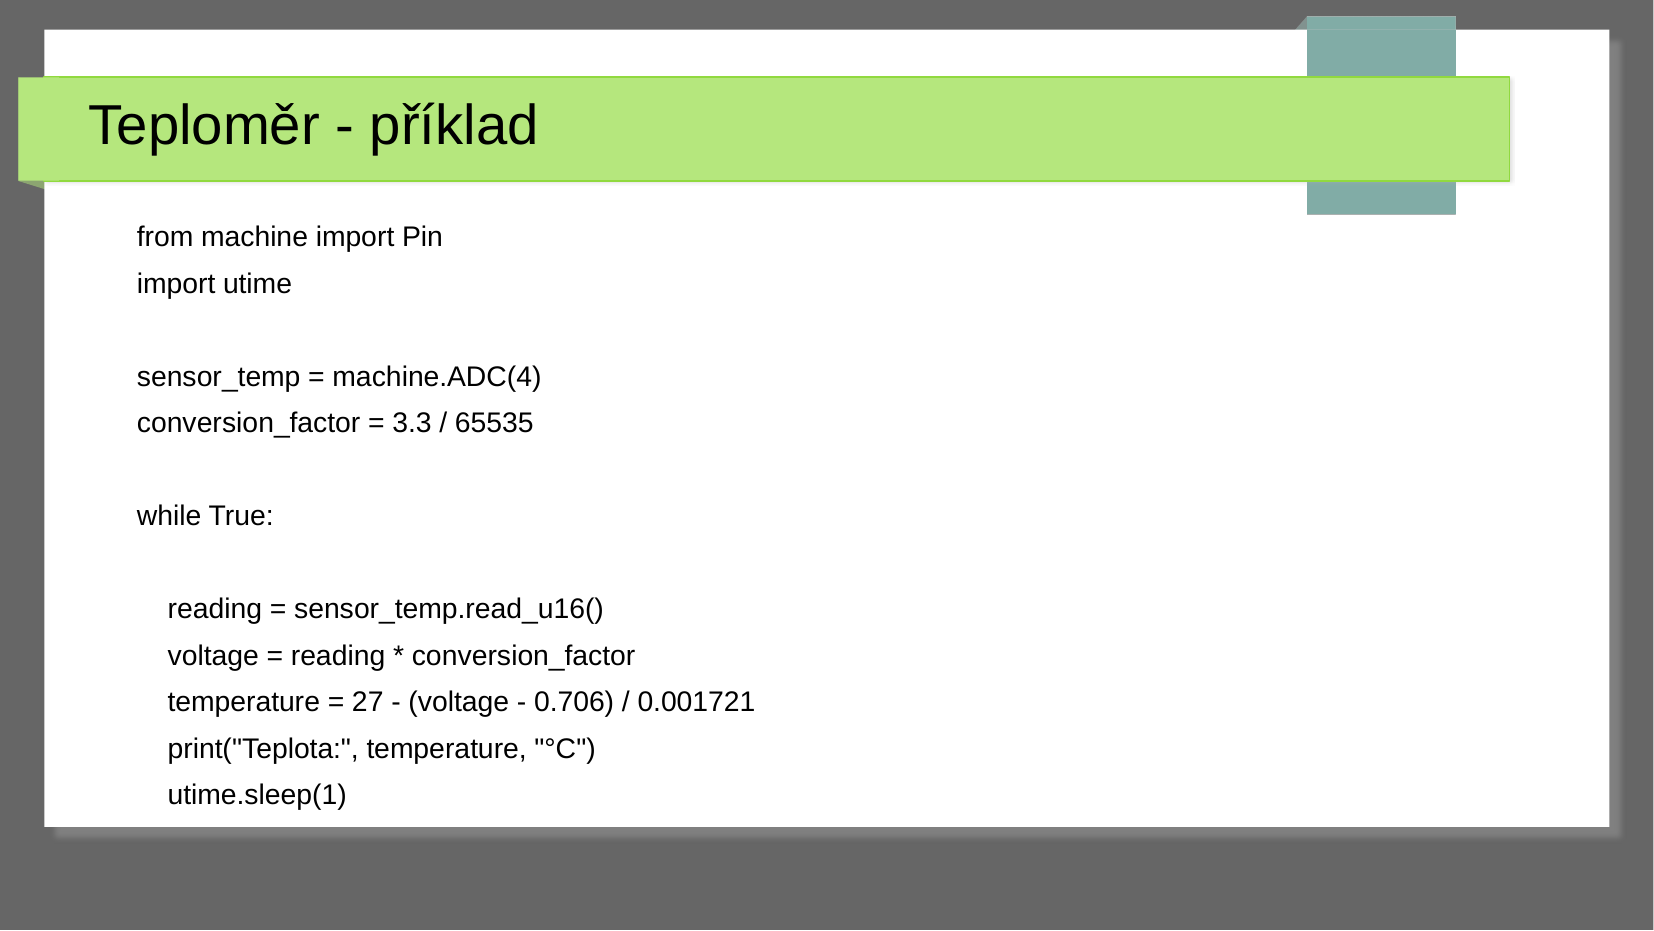

# Teploměr - příklad
from machine import Pin
import utime
sensor_temp = machine.ADC(4)
conversion_factor = 3.3 / 65535
while True:
 reading = sensor_temp.read_u16()
 voltage = reading * conversion_factor
 temperature = 27 - (voltage - 0.706) / 0.001721
 print("Teplota:", temperature, "°C")
 utime.sleep(1)